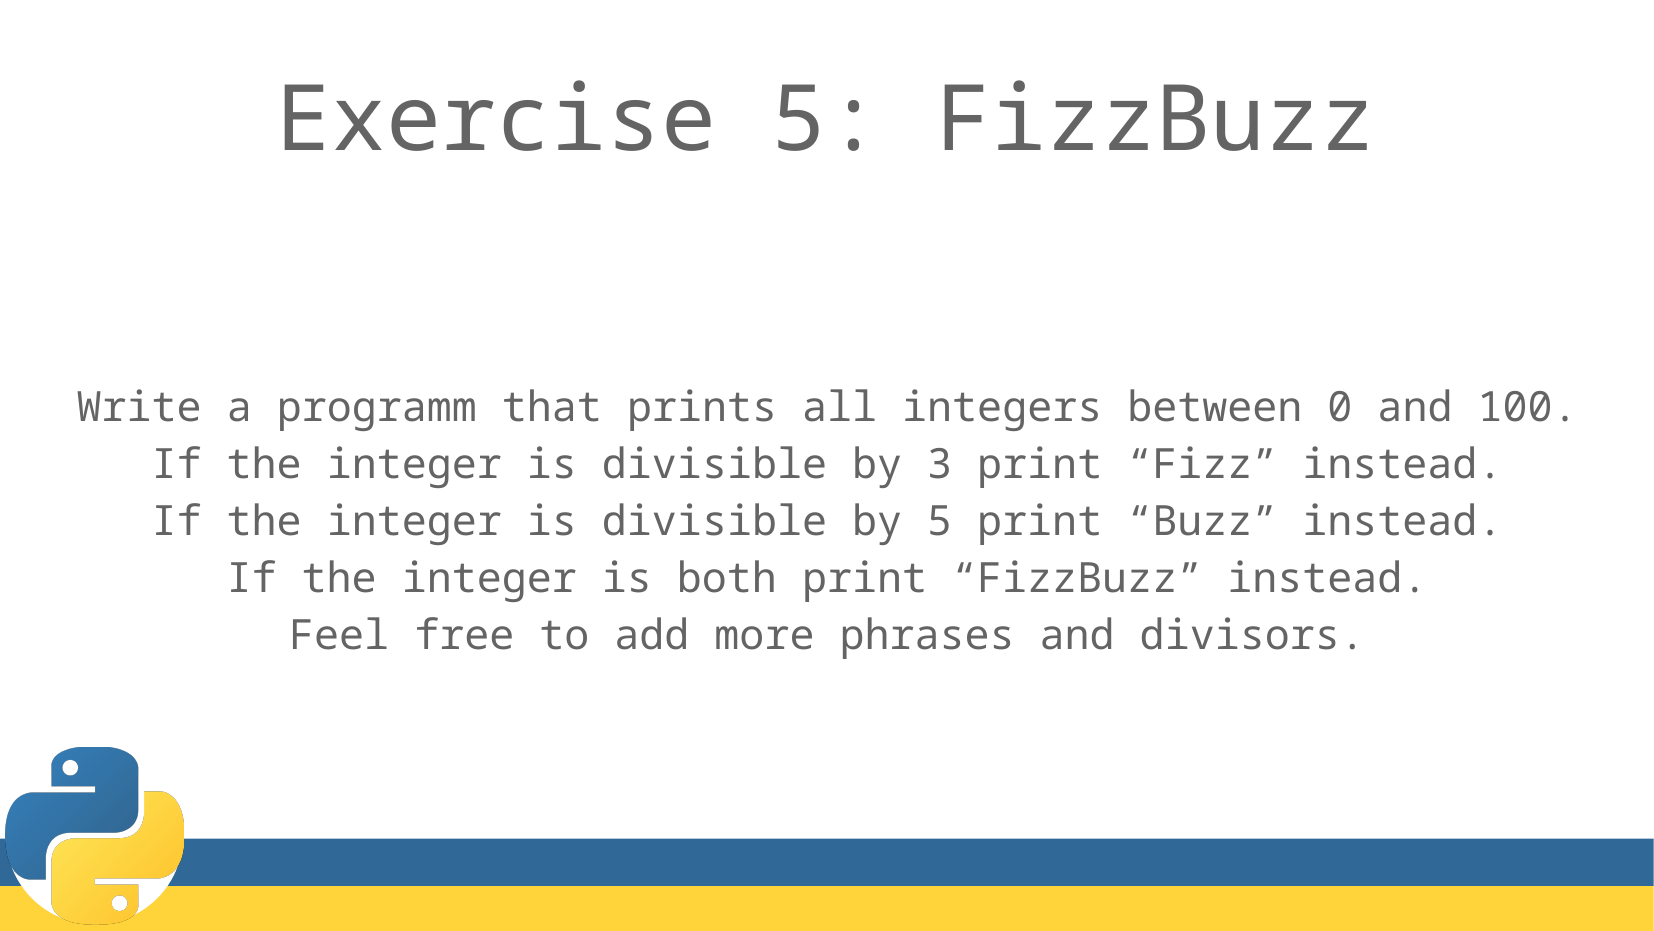

# Exercise 5: FizzBuzz
Write a programm that prints all integers between 0 and 100.
If the integer is divisible by 3 print “Fizz” instead.
If the integer is divisible by 5 print “Buzz” instead.
If the integer is both print “FizzBuzz” instead.
Feel free to add more phrases and divisors.